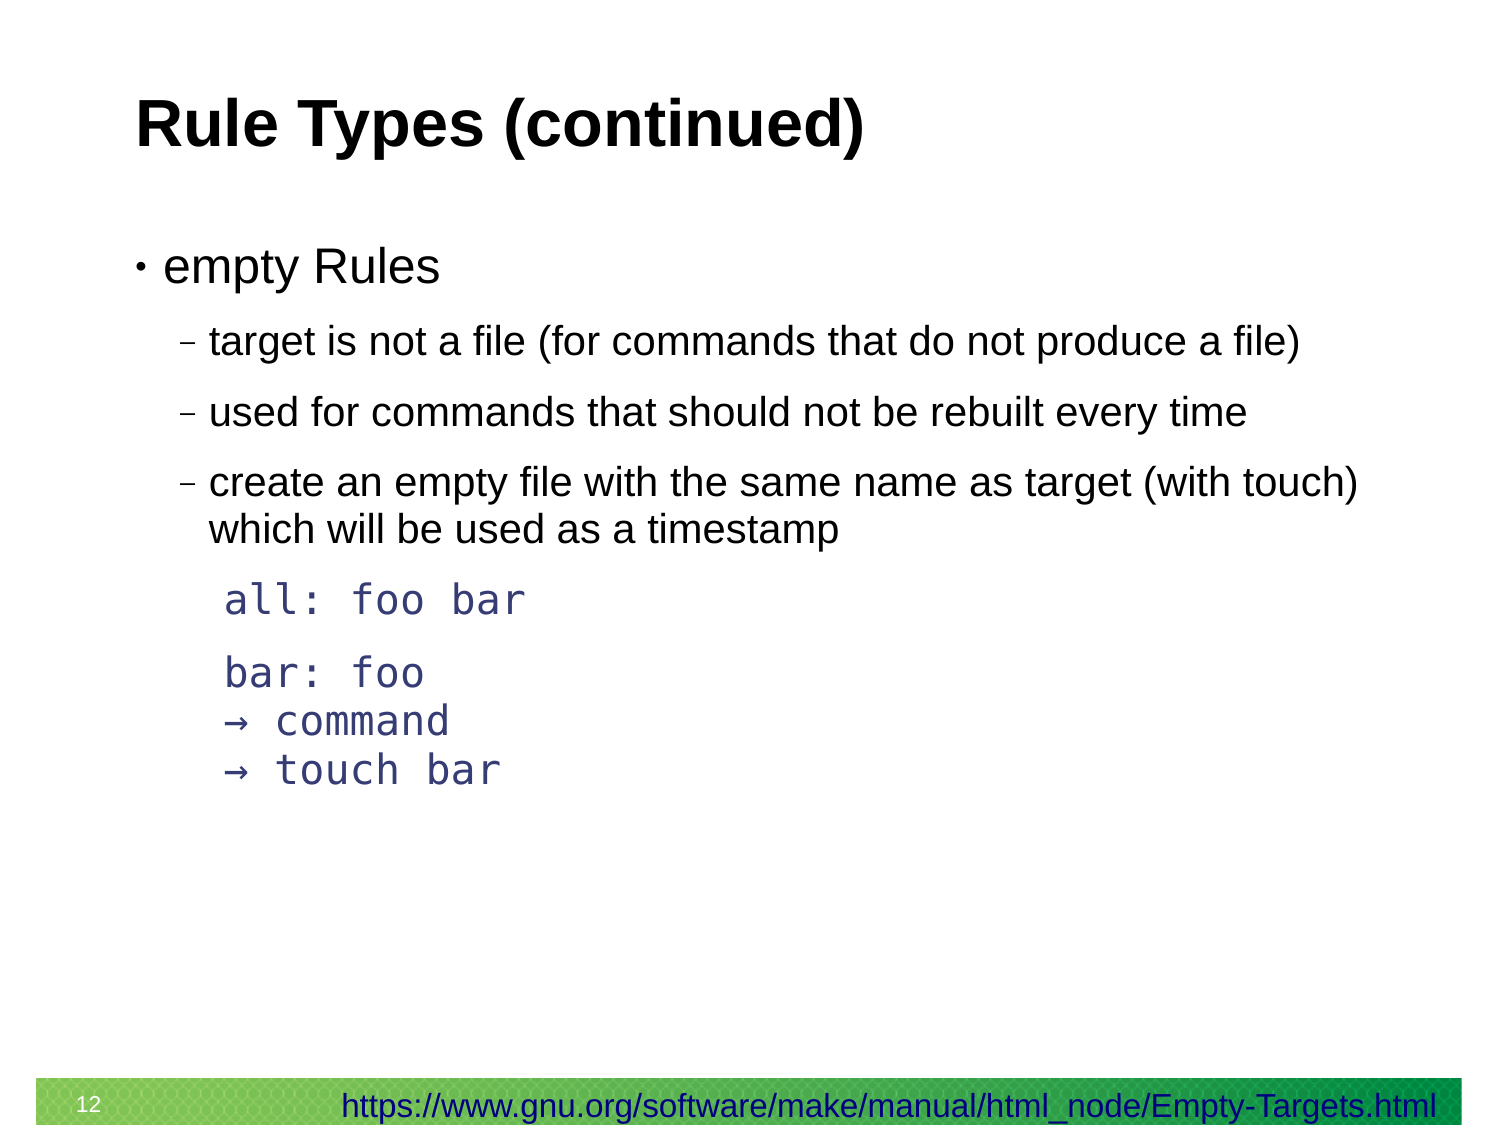

# Rule Types (continued)
empty Rules
target is not a file (for commands that do not produce a file)
used for commands that should not be rebuilt every time
create an empty file with the same name as target (with touch) which will be used as a timestamp
all: foo bar
bar: foo
→ command
→ touch bar
https://www.gnu.org/software/make/manual/html_node/Empty-Targets.html